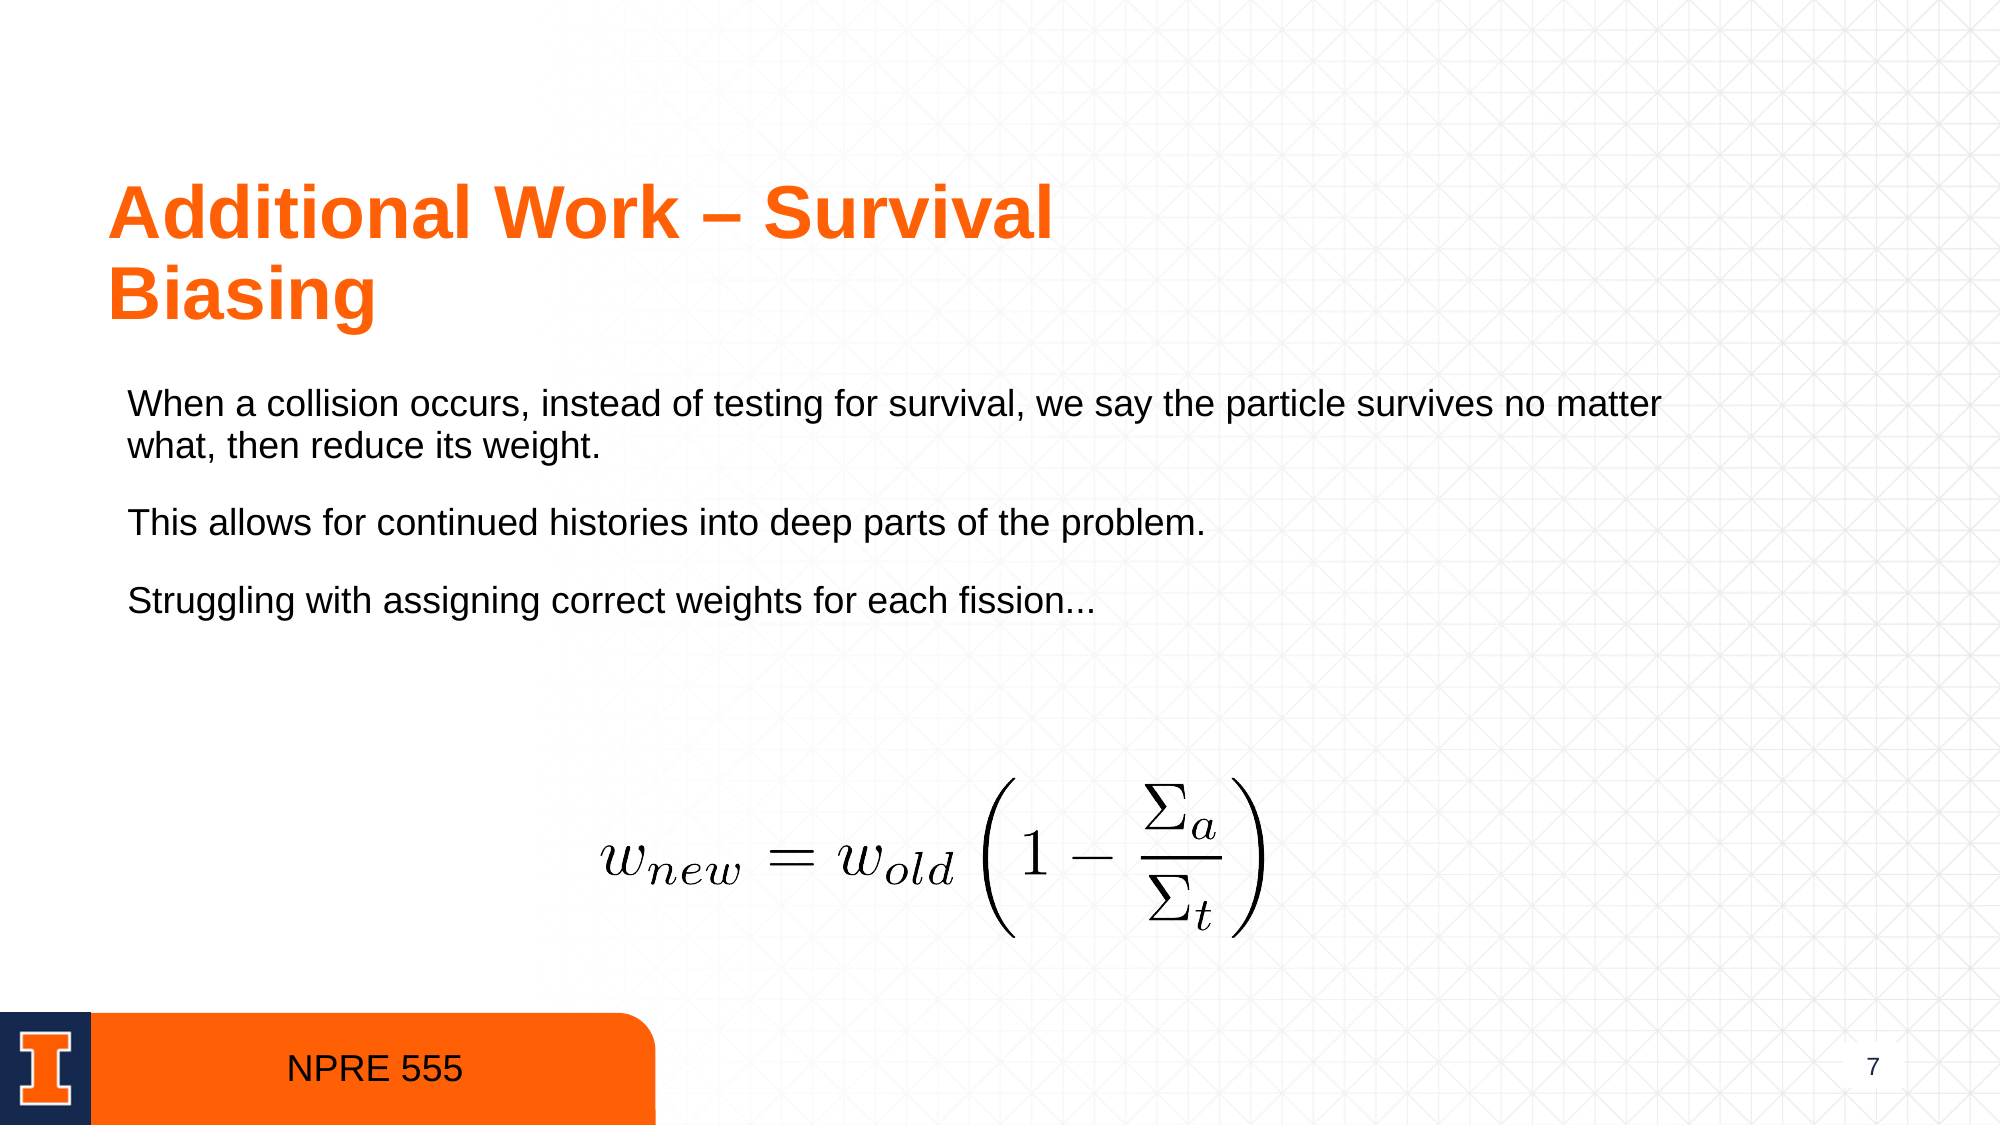

# Additional Work – Survival Biasing
When a collision occurs, instead of testing for survival, we say the particle survives no matter what, then reduce its weight.
This allows for continued histories into deep parts of the problem.
Struggling with assigning correct weights for each fission...
7
Office or unit name
NPRE 555